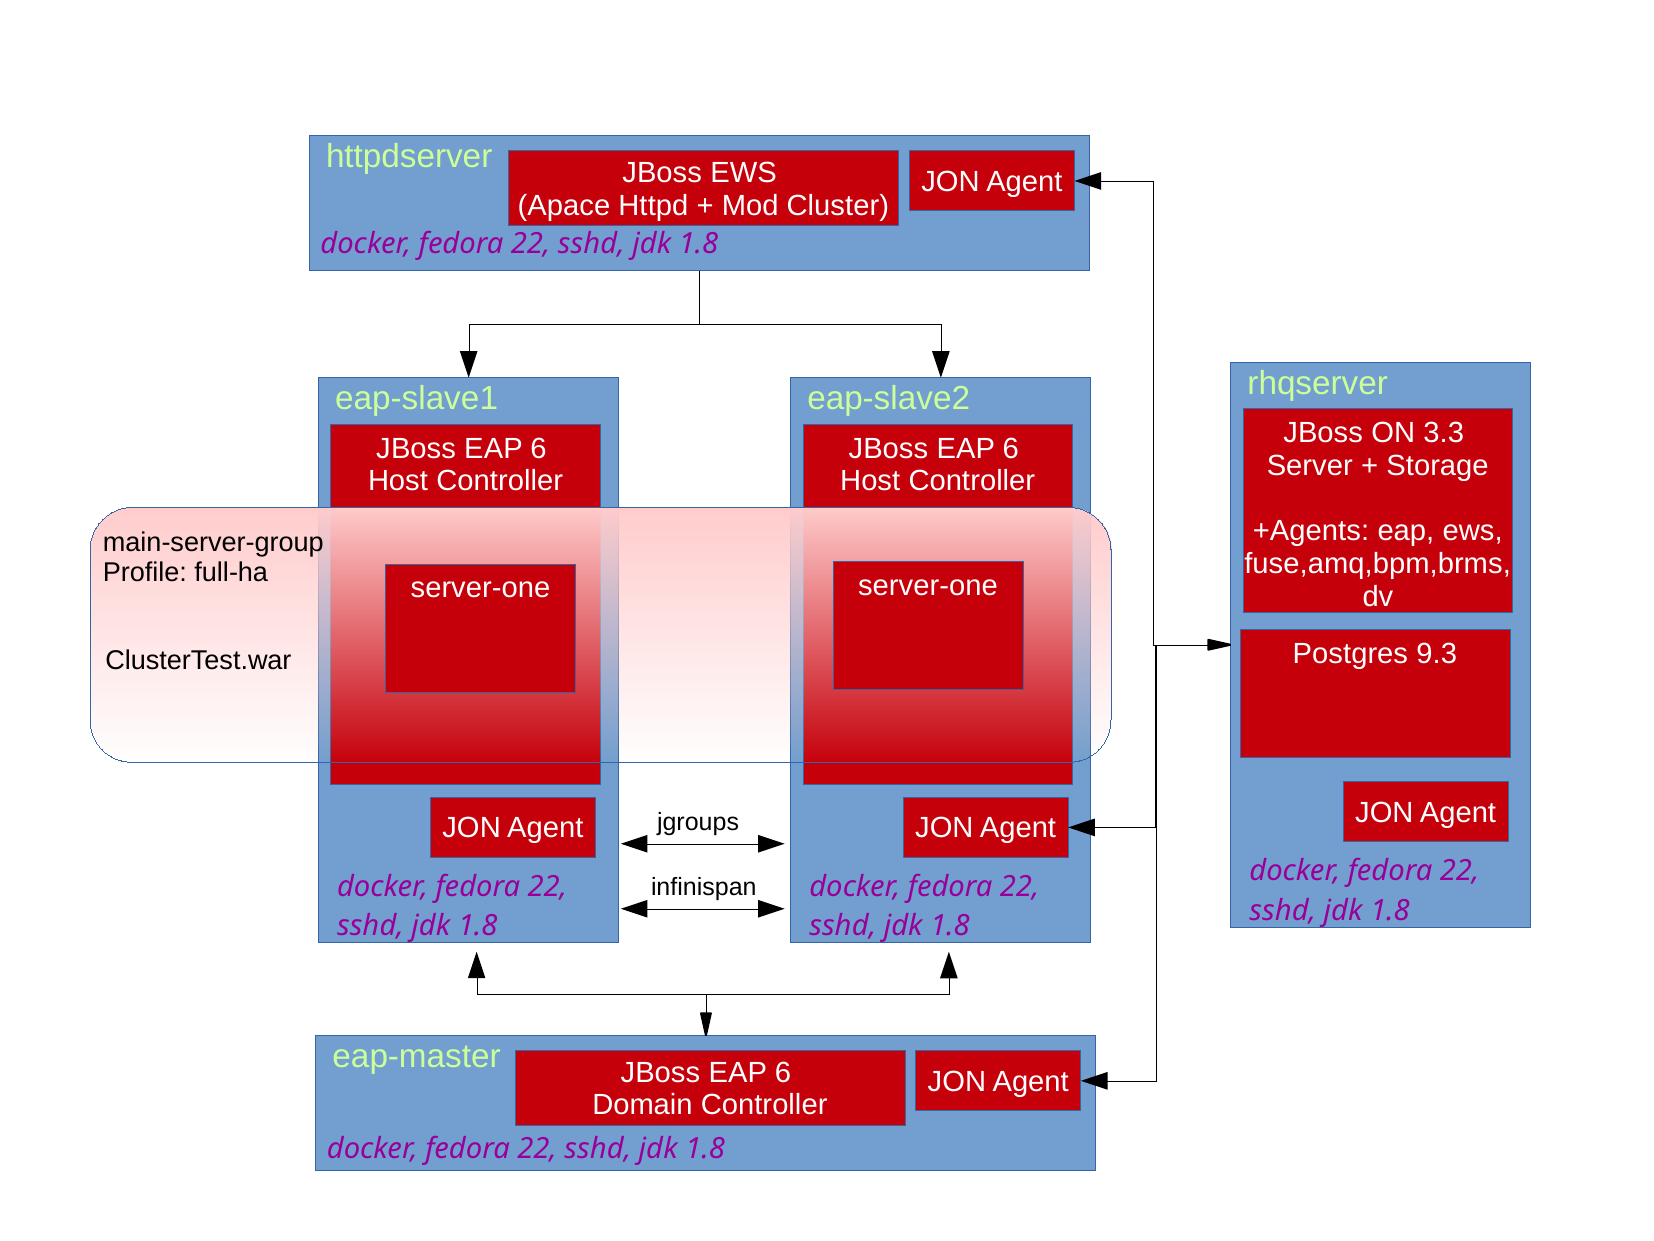

httpdserver
JBoss EWS
(Apace Httpd + Mod Cluster)
JON Agent
docker, fedora 22, sshd, jdk 1.8
rhqserver
eap-slave1
eap-slave2
JBoss ON 3.3
Server + Storage
+Agents: eap, ews,
fuse,amq,bpm,brms,
dv
JBoss EAP 6
Host Controller
JBoss EAP 6
Host Controller
main-server-group
Profile: full-ha
server-one
server-one
Postgres 9.3
ClusterTest.war
JON Agent
JON Agent
JON Agent
jgroups
docker, fedora 22,
sshd, jdk 1.8
docker, fedora 22,
sshd, jdk 1.8
docker, fedora 22,
sshd, jdk 1.8
infinispan
eap-master
JBoss EAP 6
Domain Controller
JON Agent
docker, fedora 22, sshd, jdk 1.8